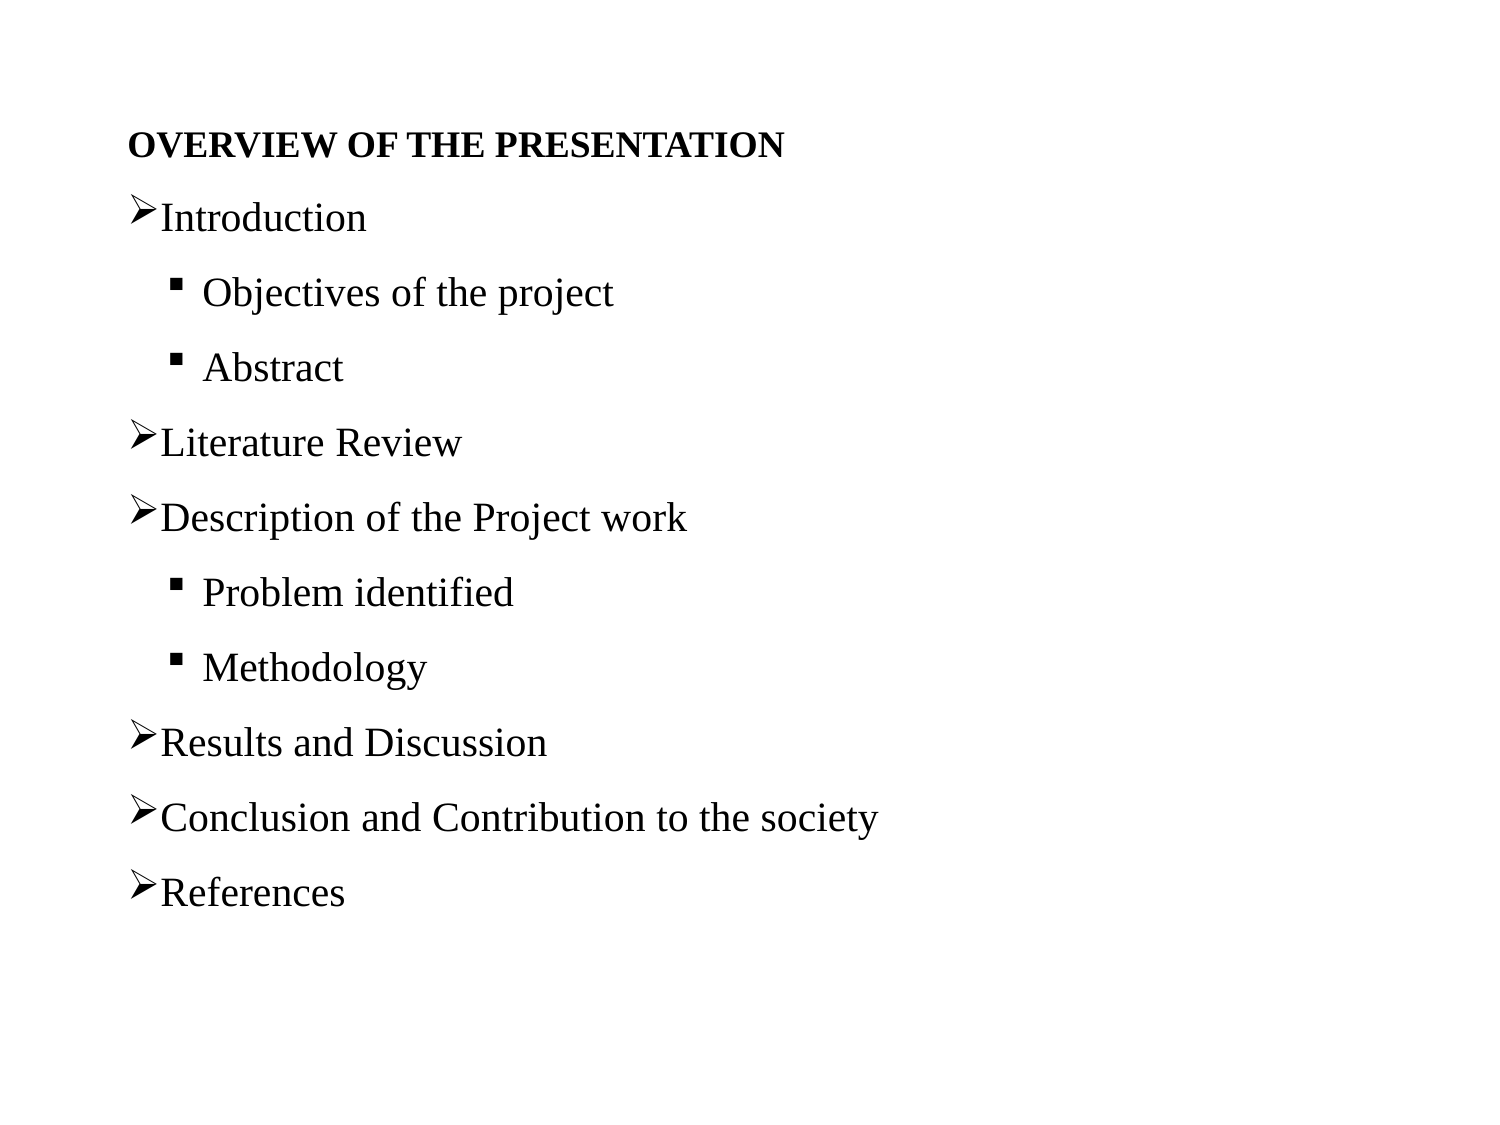

OVERVIEW OF THE PRESENTATION
Introduction
Objectives of the project
Abstract
Literature Review
Description of the Project work
Problem identified
Methodology
Results and Discussion
Conclusion and Contribution to the society
References